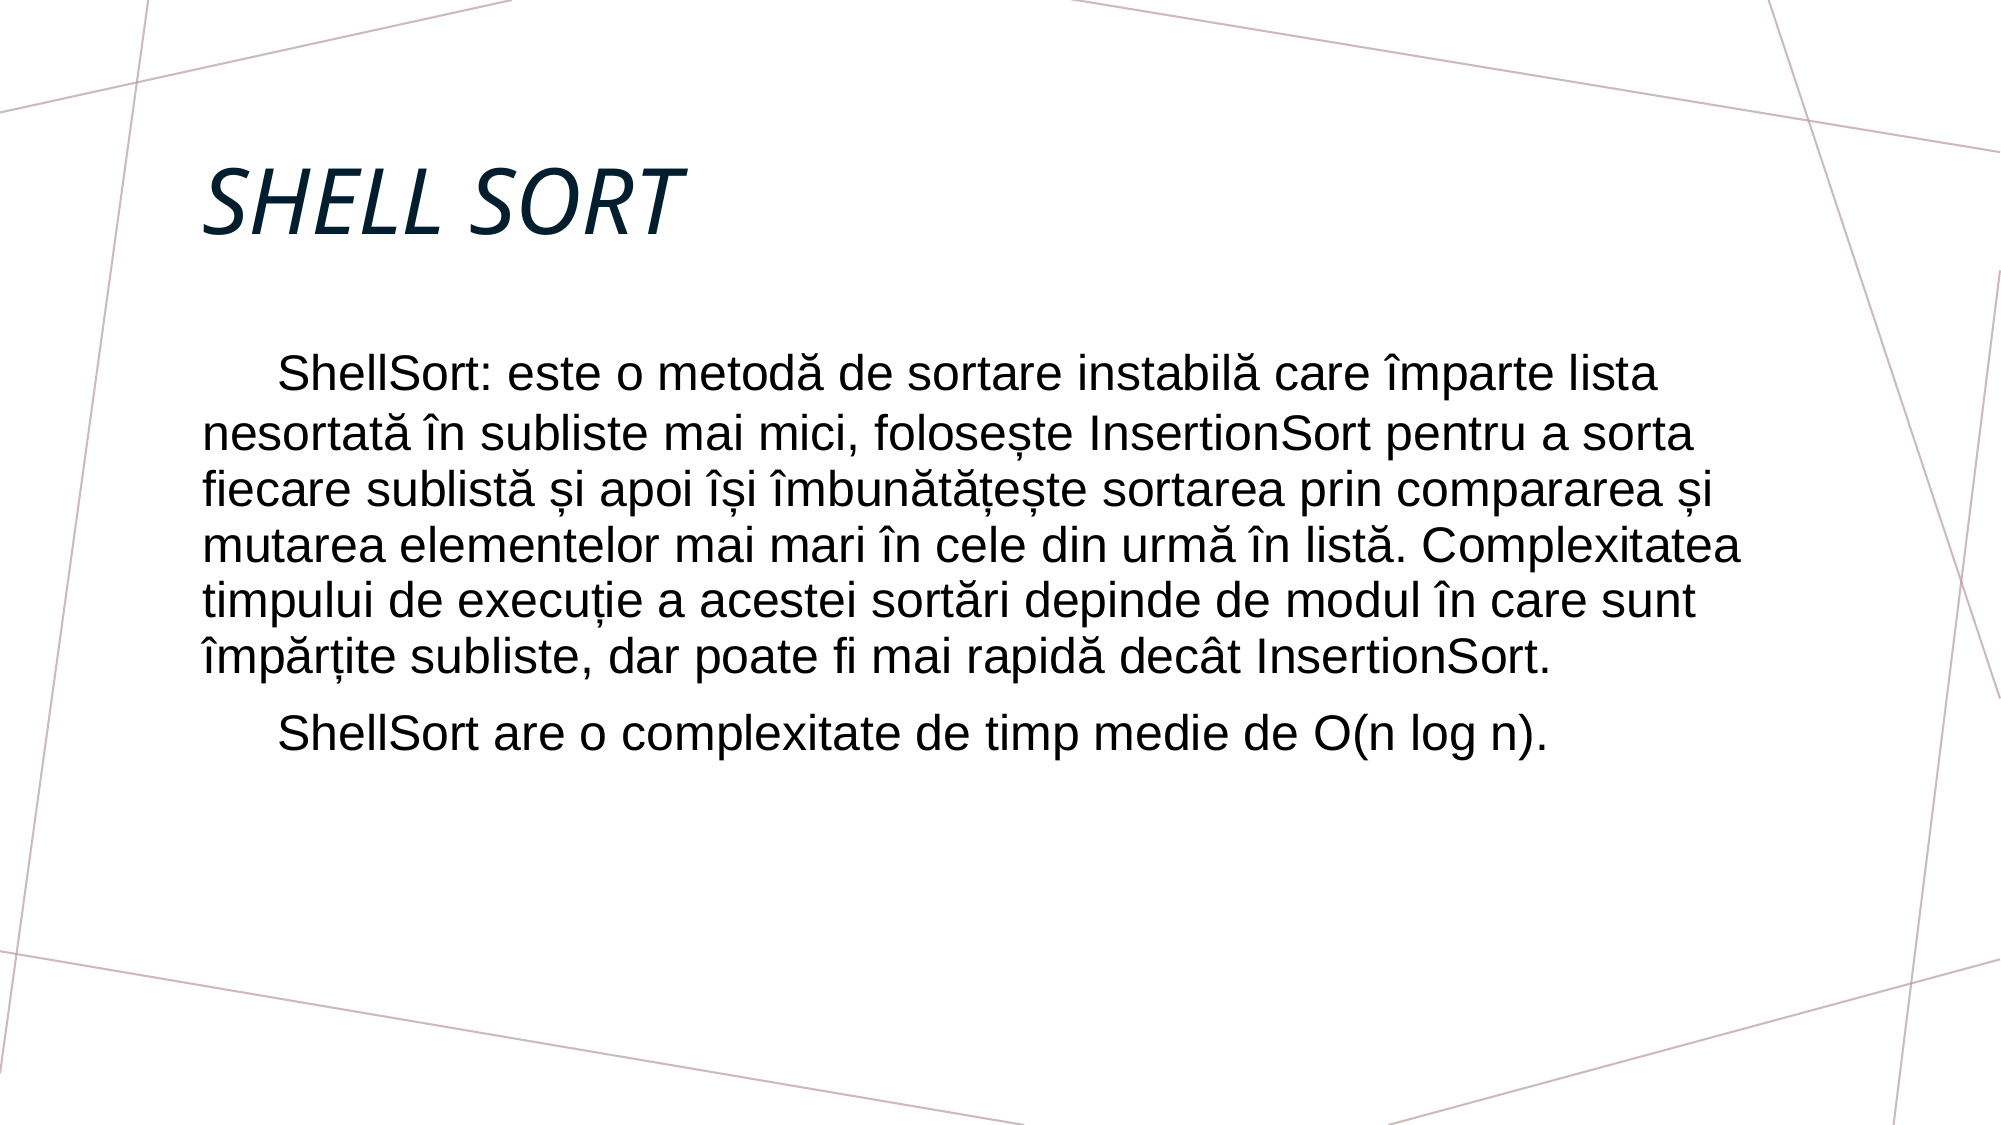

# Shell Sort
	ShellSort: este o metodă de sortare instabilă care împarte lista nesortată în subliste mai mici, folosește InsertionSort pentru a sorta fiecare sublistă și apoi își îmbunătățește sortarea prin compararea și mutarea elementelor mai mari în cele din urmă în listă. Complexitatea timpului de execuție a acestei sortări depinde de modul în care sunt împărțite subliste, dar poate fi mai rapidă decât InsertionSort.
	ShellSort are o complexitate de timp medie de O(n log n).